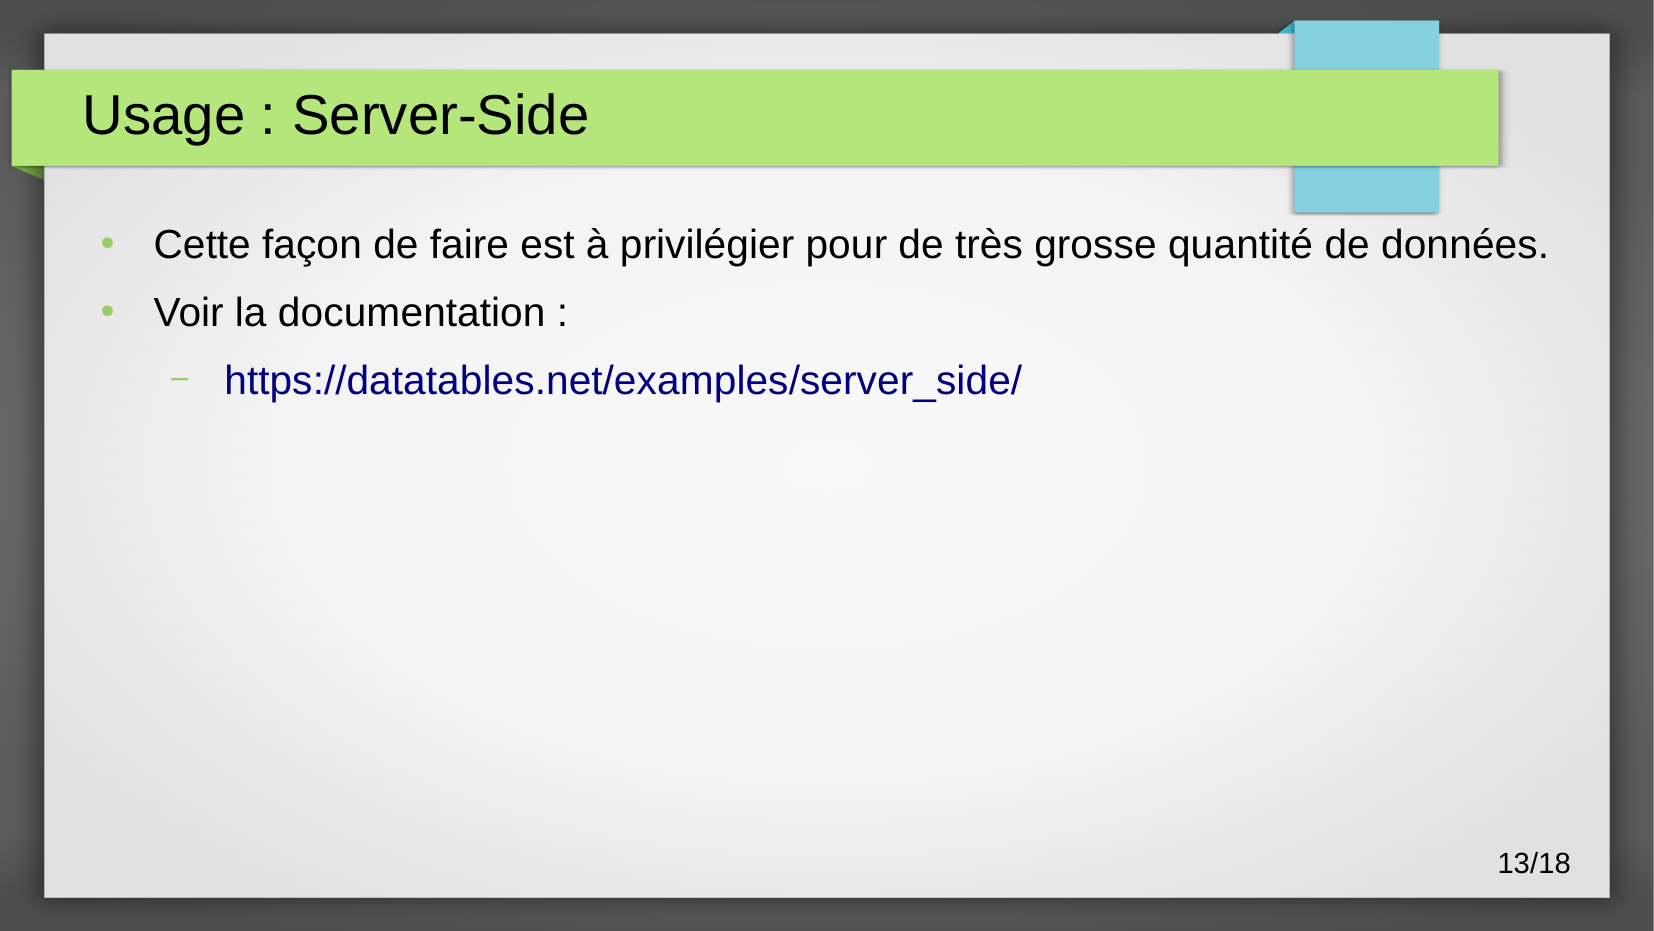

# Usage : Server-Side
Cette façon de faire est à privilégier pour de très grosse quantité de données.
Voir la documentation :
https://datatables.net/examples/server_side/
13